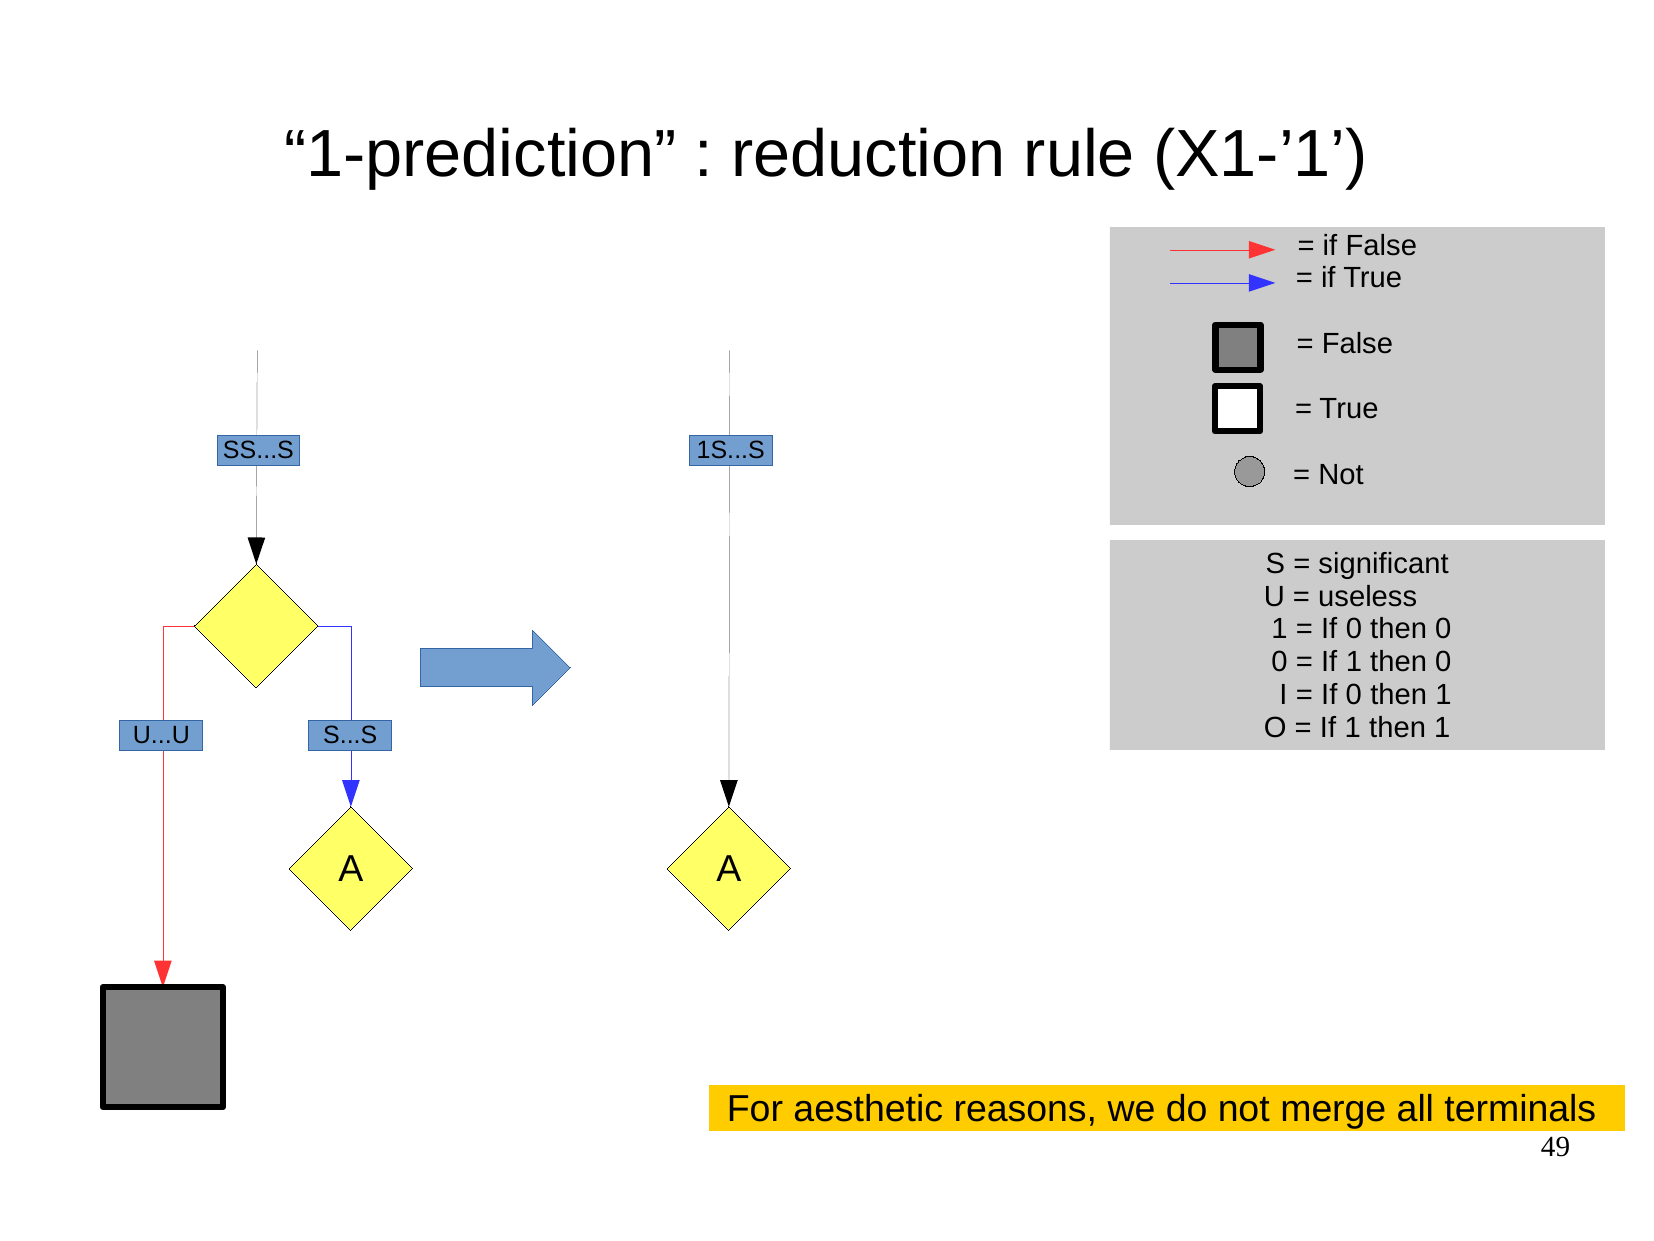

# “1-prediction” : reduction rule (X1-’1’)
= if False
= if True
= False
= True
= Not
SS...S
1S...S
S = significant
U = useless
 1 = If 0 then 0
 0 = If 1 then 0
 I = If 0 then 1
O = If 1 then 1
U...U
S...S
A
A
For aesthetic reasons, we do not merge all terminals
49